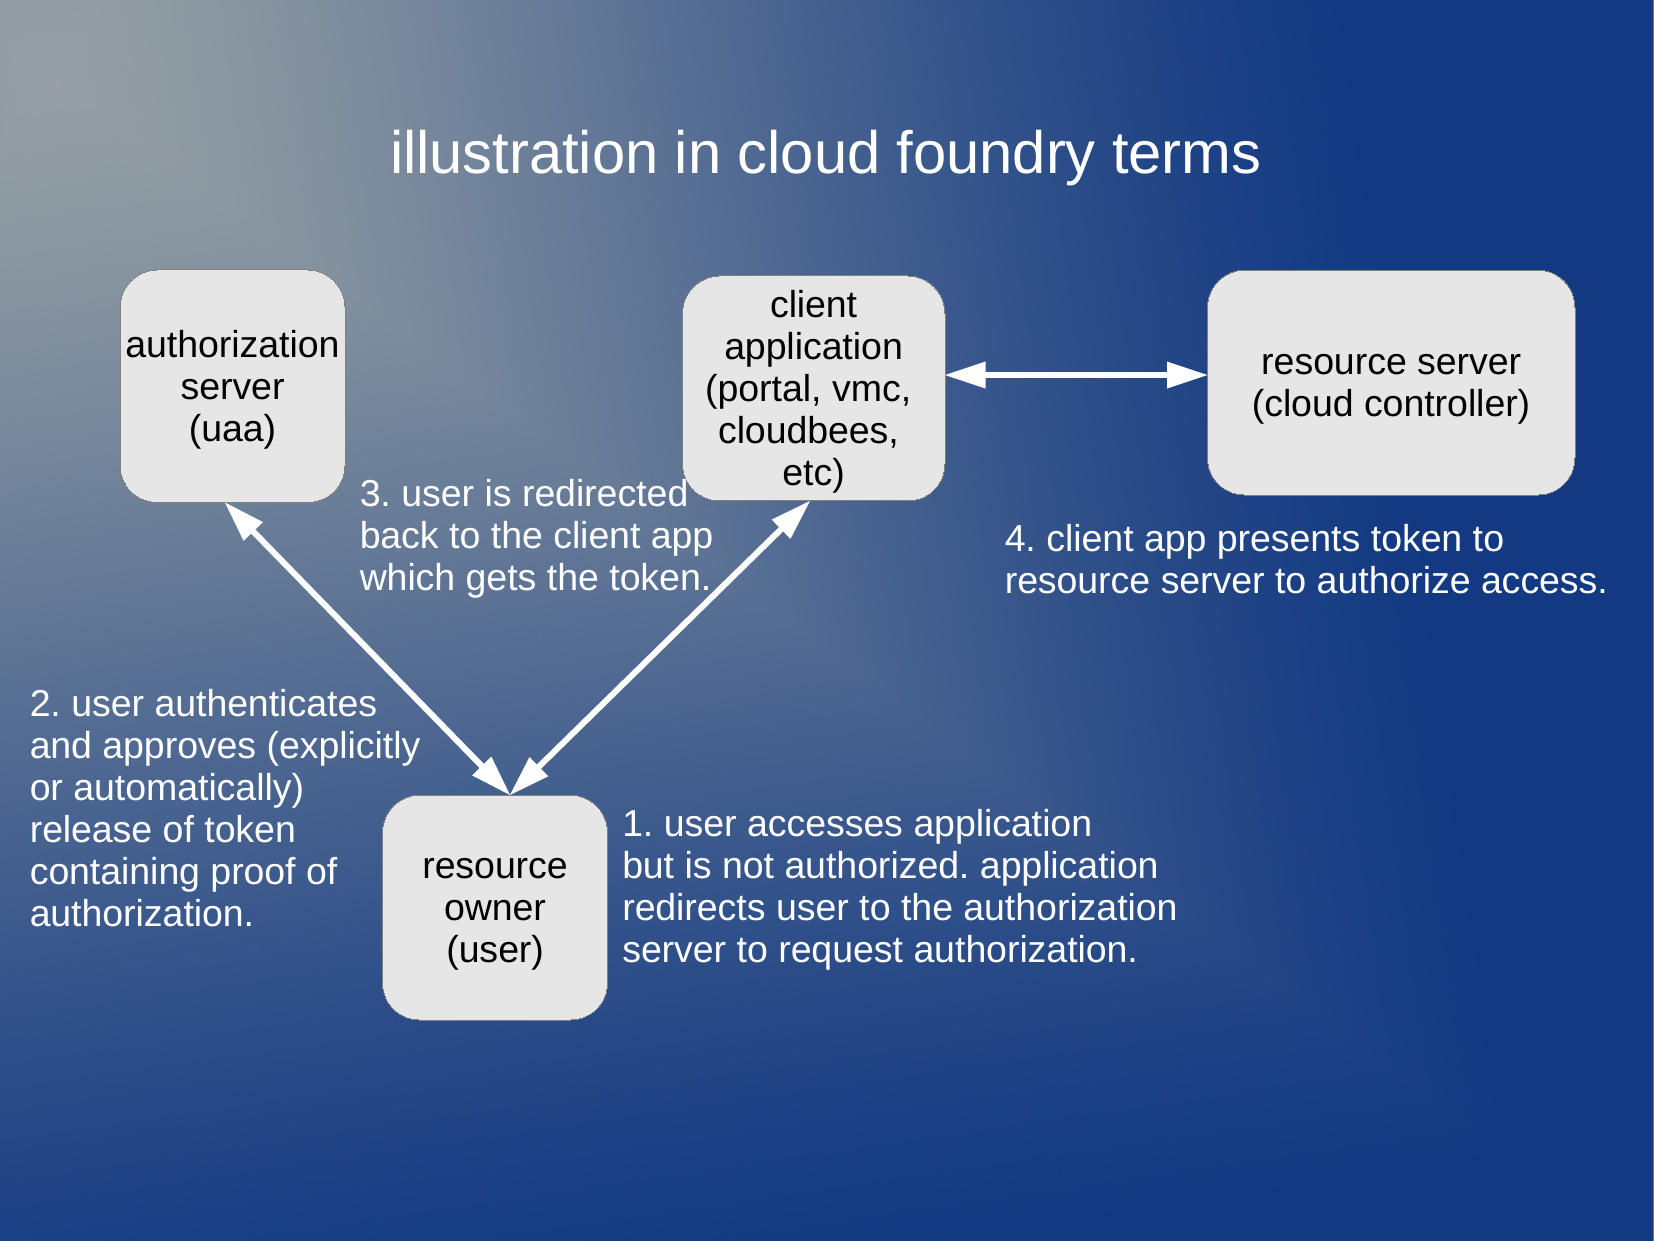

# illustration in cloud foundry terms
authorization
server
(uaa)
resource server
(cloud controller)
client
application
(portal, vmc,
cloudbees,
etc)
3. user is redirected
back to the client app
which gets the token.
4. client app presents token to resource server to authorize access.
2. user authenticates and approves (explicitly or automatically) release of token containing proof of
authorization.
resource
owner
(user)
1. user accesses application
but is not authorized. application
redirects user to the authorization
server to request authorization.